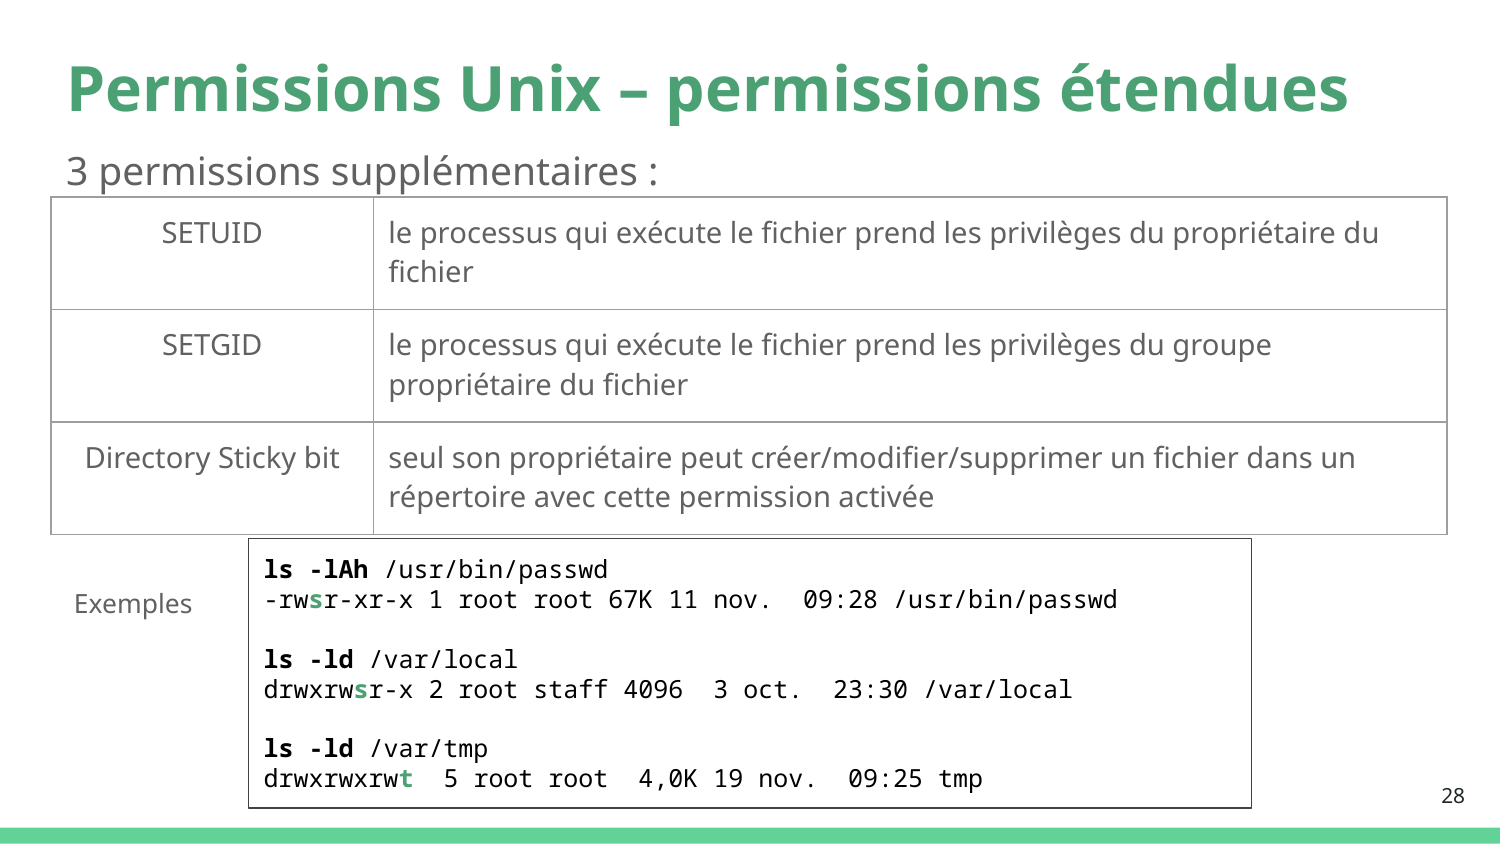

# Permissions Unix – permissions étendues
3 permissions supplémentaires :
| SETUID | le processus qui exécute le fichier prend les privilèges du propriétaire du fichier |
| --- | --- |
| SETGID | le processus qui exécute le fichier prend les privilèges du groupe propriétaire du fichier |
| Directory Sticky bit | seul son propriétaire peut créer/modifier/supprimer un fichier dans un répertoire avec cette permission activée |
ls -lAh /usr/bin/passwd
-rwsr-xr-x 1 root root 67K 11 nov. 09:28 /usr/bin/passwd
ls -ld /var/local
drwxrwsr-x 2 root staff 4096 3 oct. 23:30 /var/local
ls -ld /var/tmp
drwxrwxrwt 5 root root 4,0K 19 nov. 09:25 tmp
Exemples